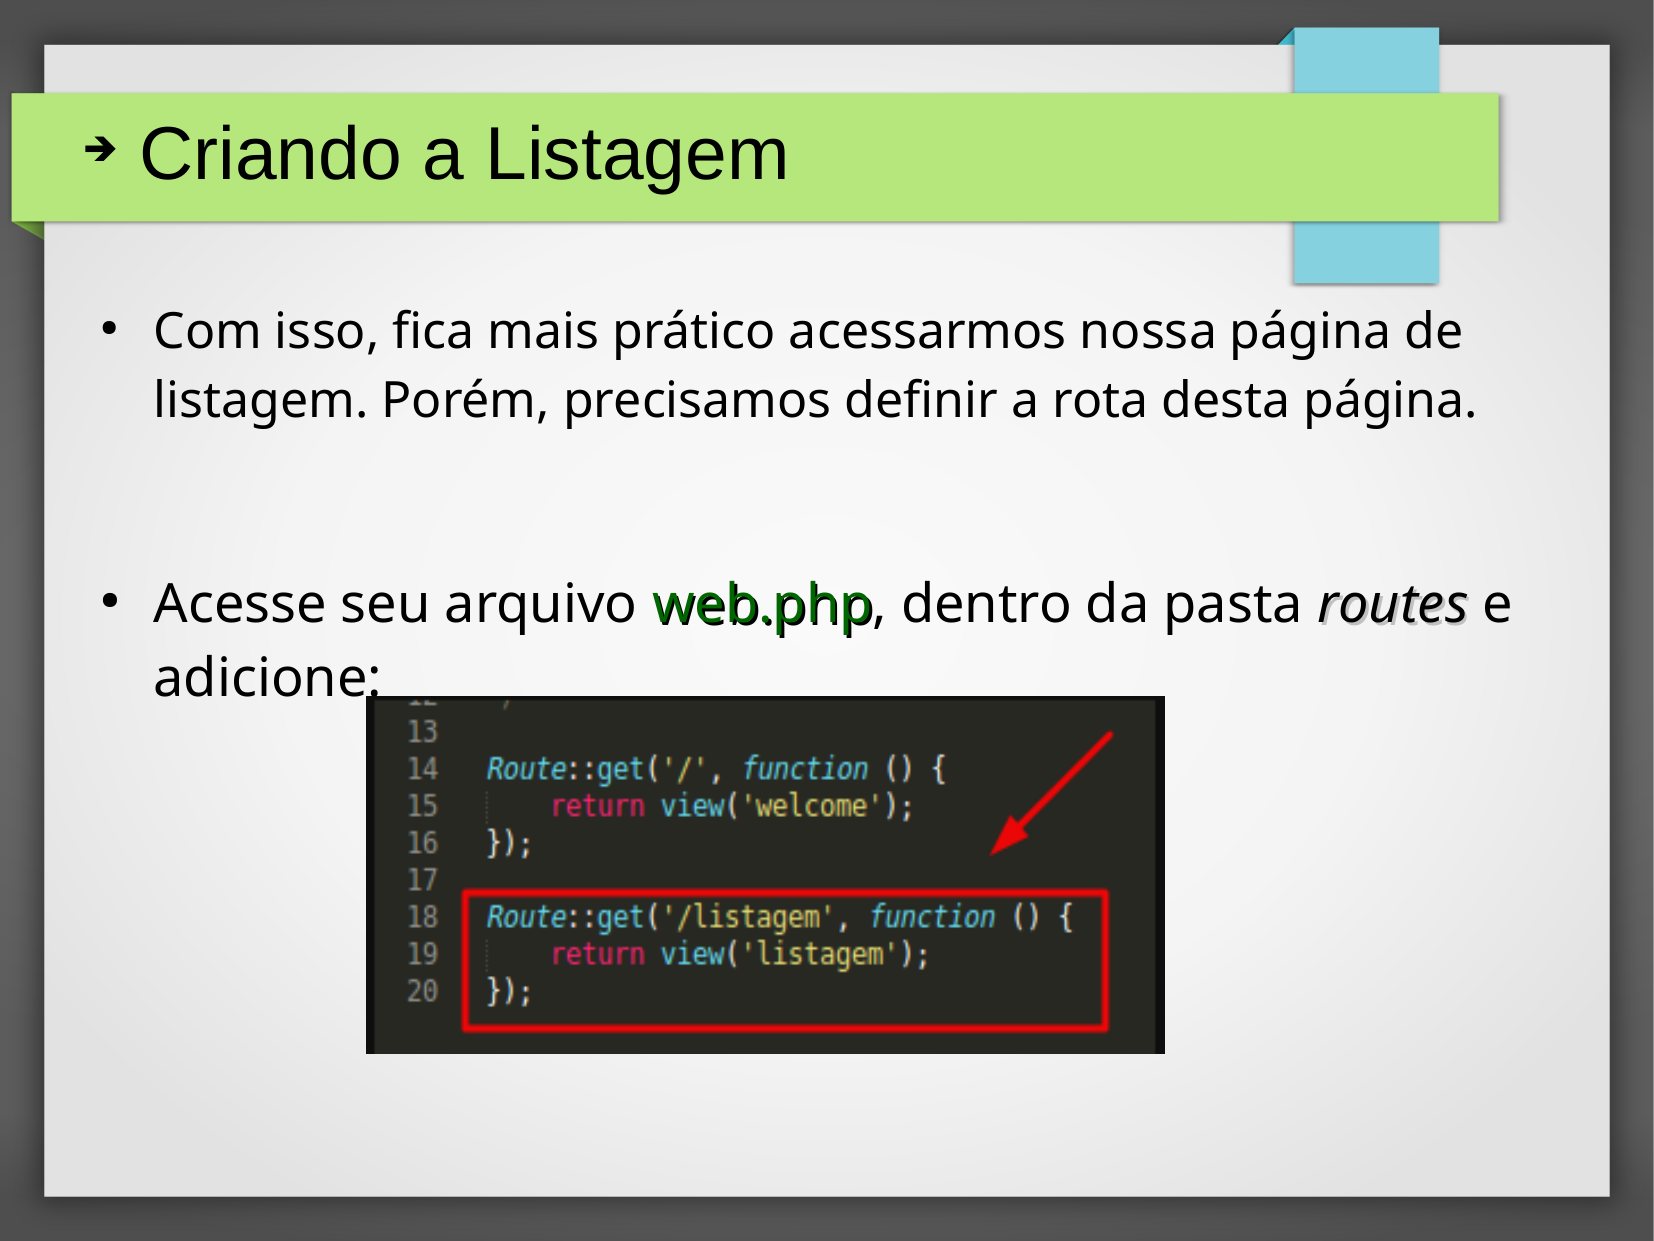

# Criando a Listagem
Com isso, fica mais prático acessarmos nossa página de listagem. Porém, precisamos definir a rota desta página.
Acesse seu arquivo web.php, dentro da pasta routes e adicione: